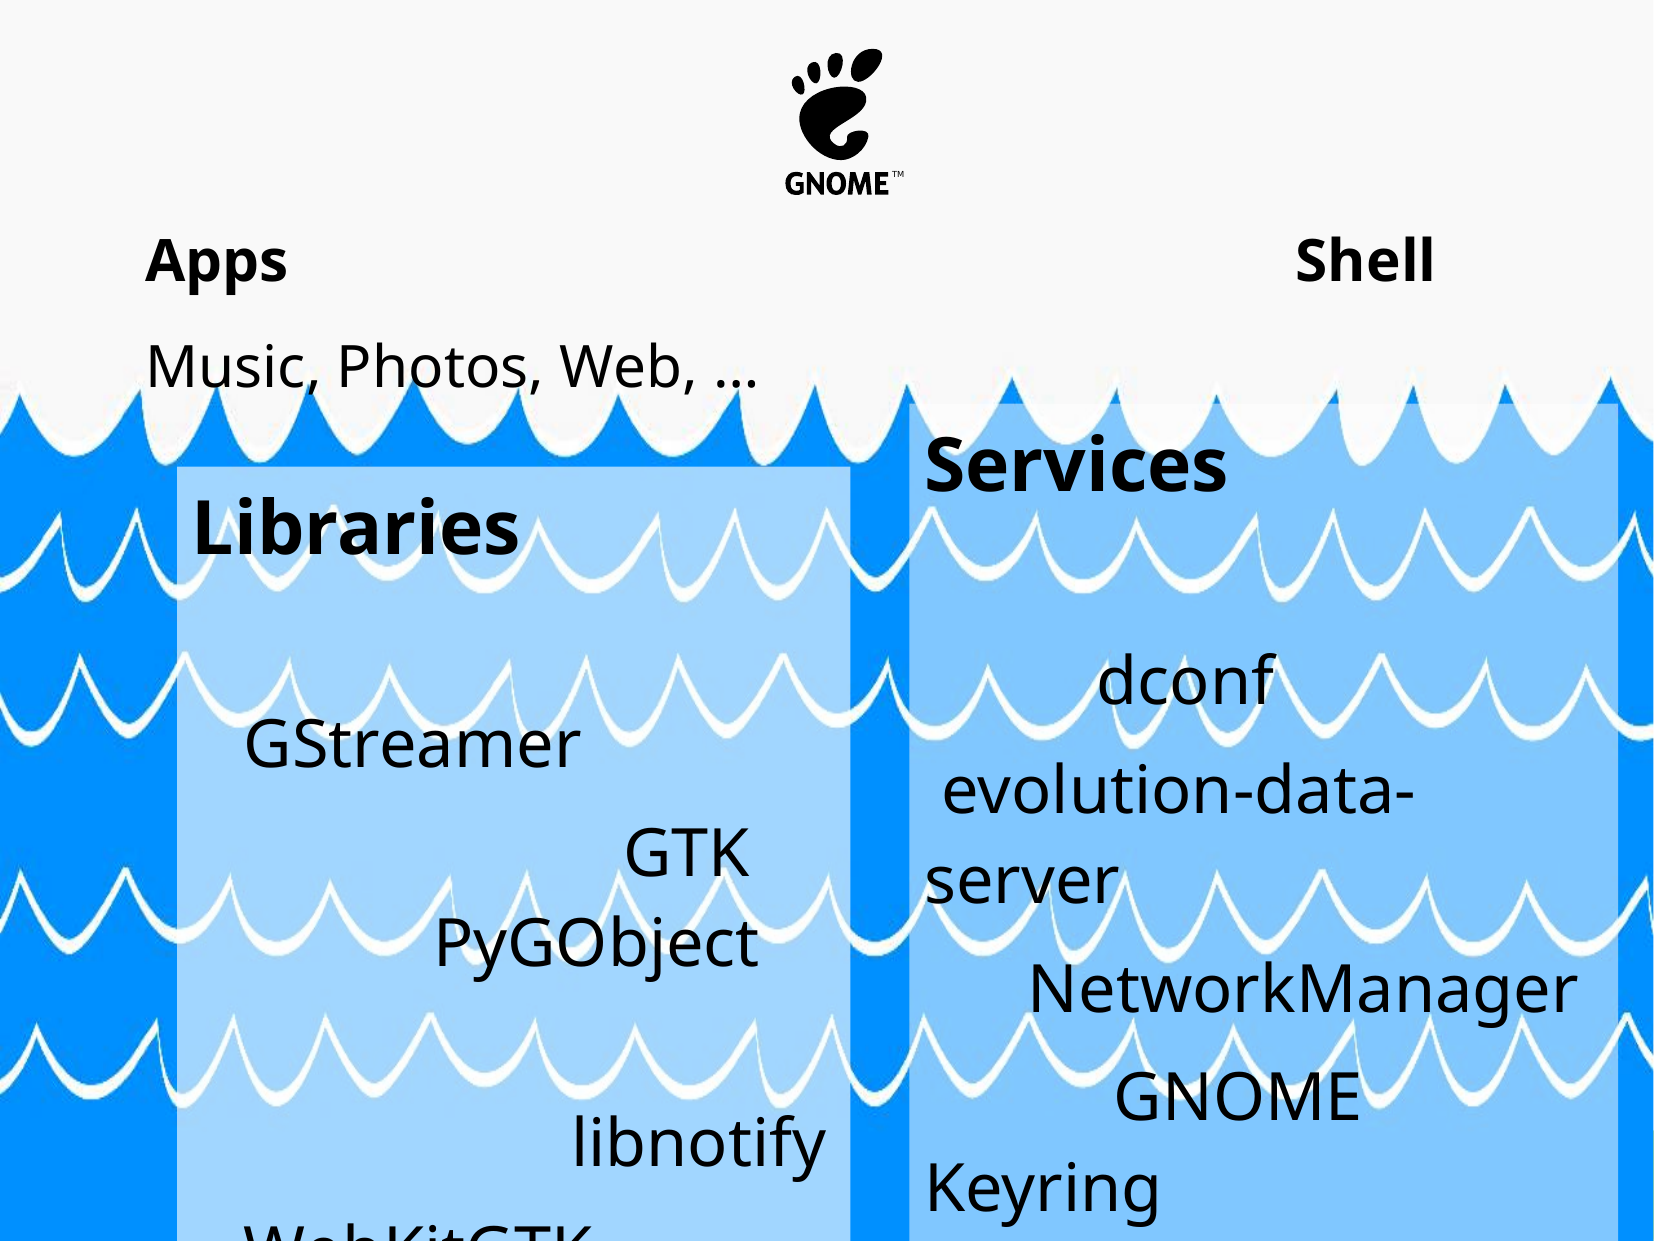

# Apps Shell
Music, Photos, Web, …
Services
 dconf
 evolution-data-server
 NetworkManager
 GNOME Keyring
 Tracker upower
 ...and 10s more...
Libraries
 GStreamer
 GTK PyGObject
 libnotify
 WebKitGTK
 ...and 100s more...
what’s difference?
libraries – functions
which apps reuse,
use C API
services – run on the
host
 - e.g. manage hardware (upower, network manager) – sharing and privileges
 - central data store (dconf, e-d-s, tracker)
other reasons: efficiency (tracker), security (gnome-keyring)
it’s gnomes all the way down!
… until you get to GNU/ Linux)